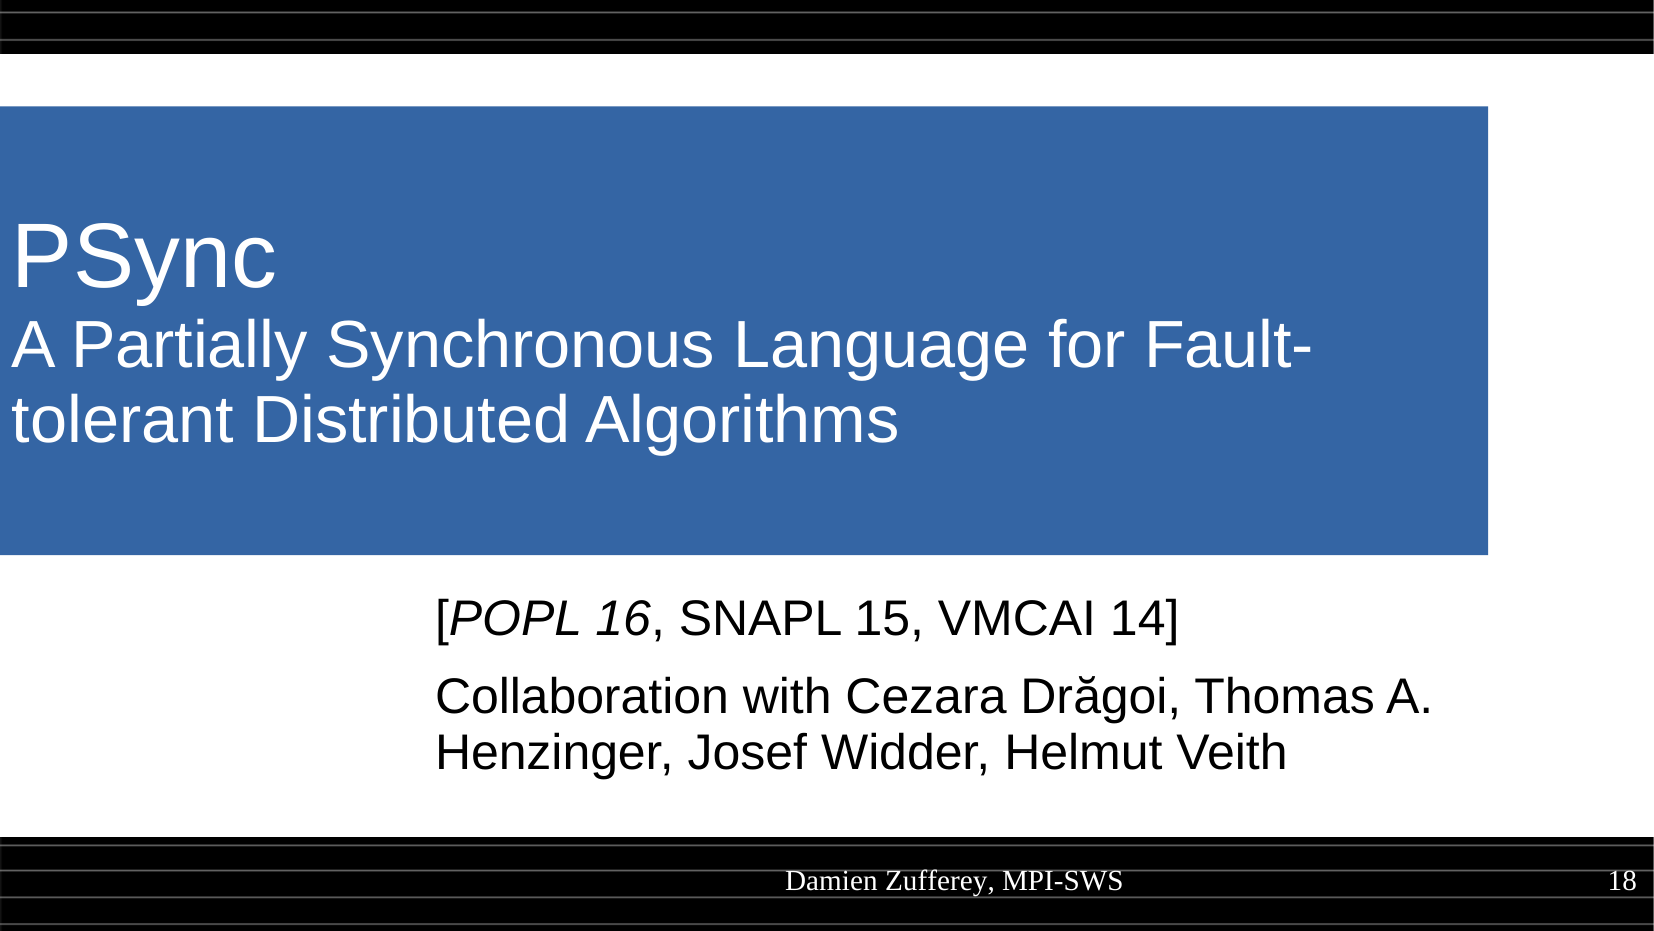

# PSync A Partially Synchronous Language for Fault-tolerant Distributed Algorithms
[POPL 16, SNAPL 15, VMCAI 14]
Collaboration with Cezara Drăgoi, Thomas A. Henzinger, Josef Widder, Helmut Veith
Damien Zufferey, MPI-SWS
18